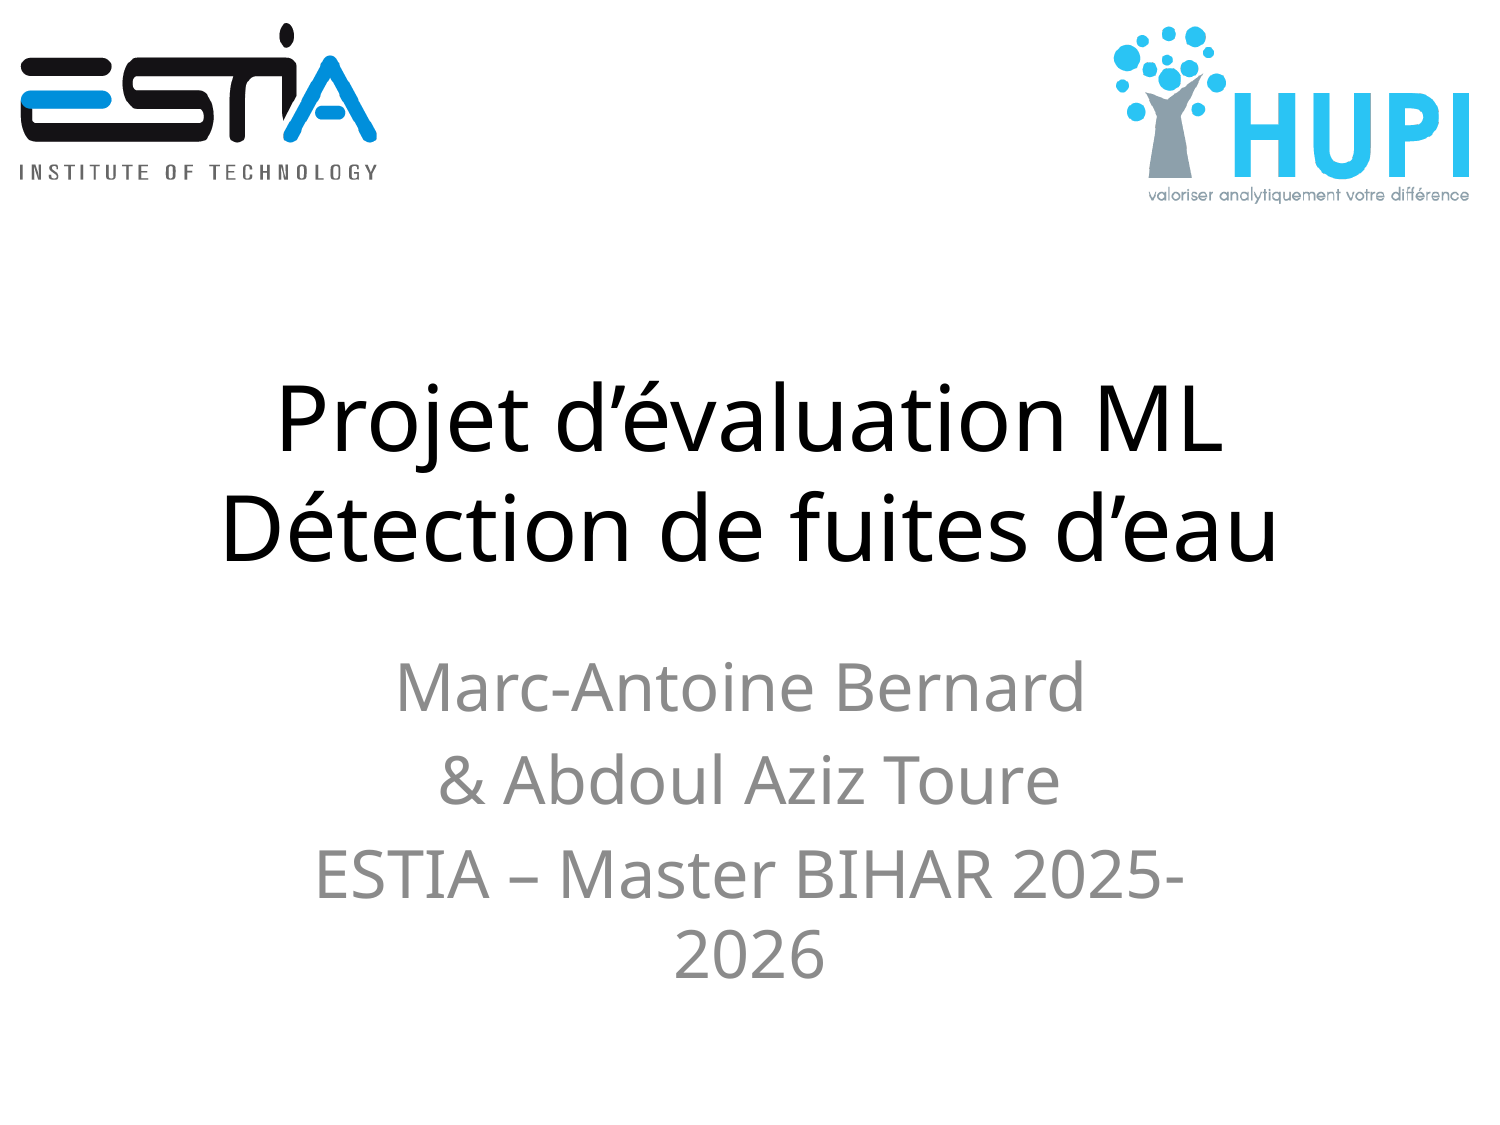

# Projet d’évaluation ML
Détection de fuites d’eau
Marc-Antoine Bernard
& Abdoul Aziz Toure
ESTIA – Master BIHAR 2025-2026